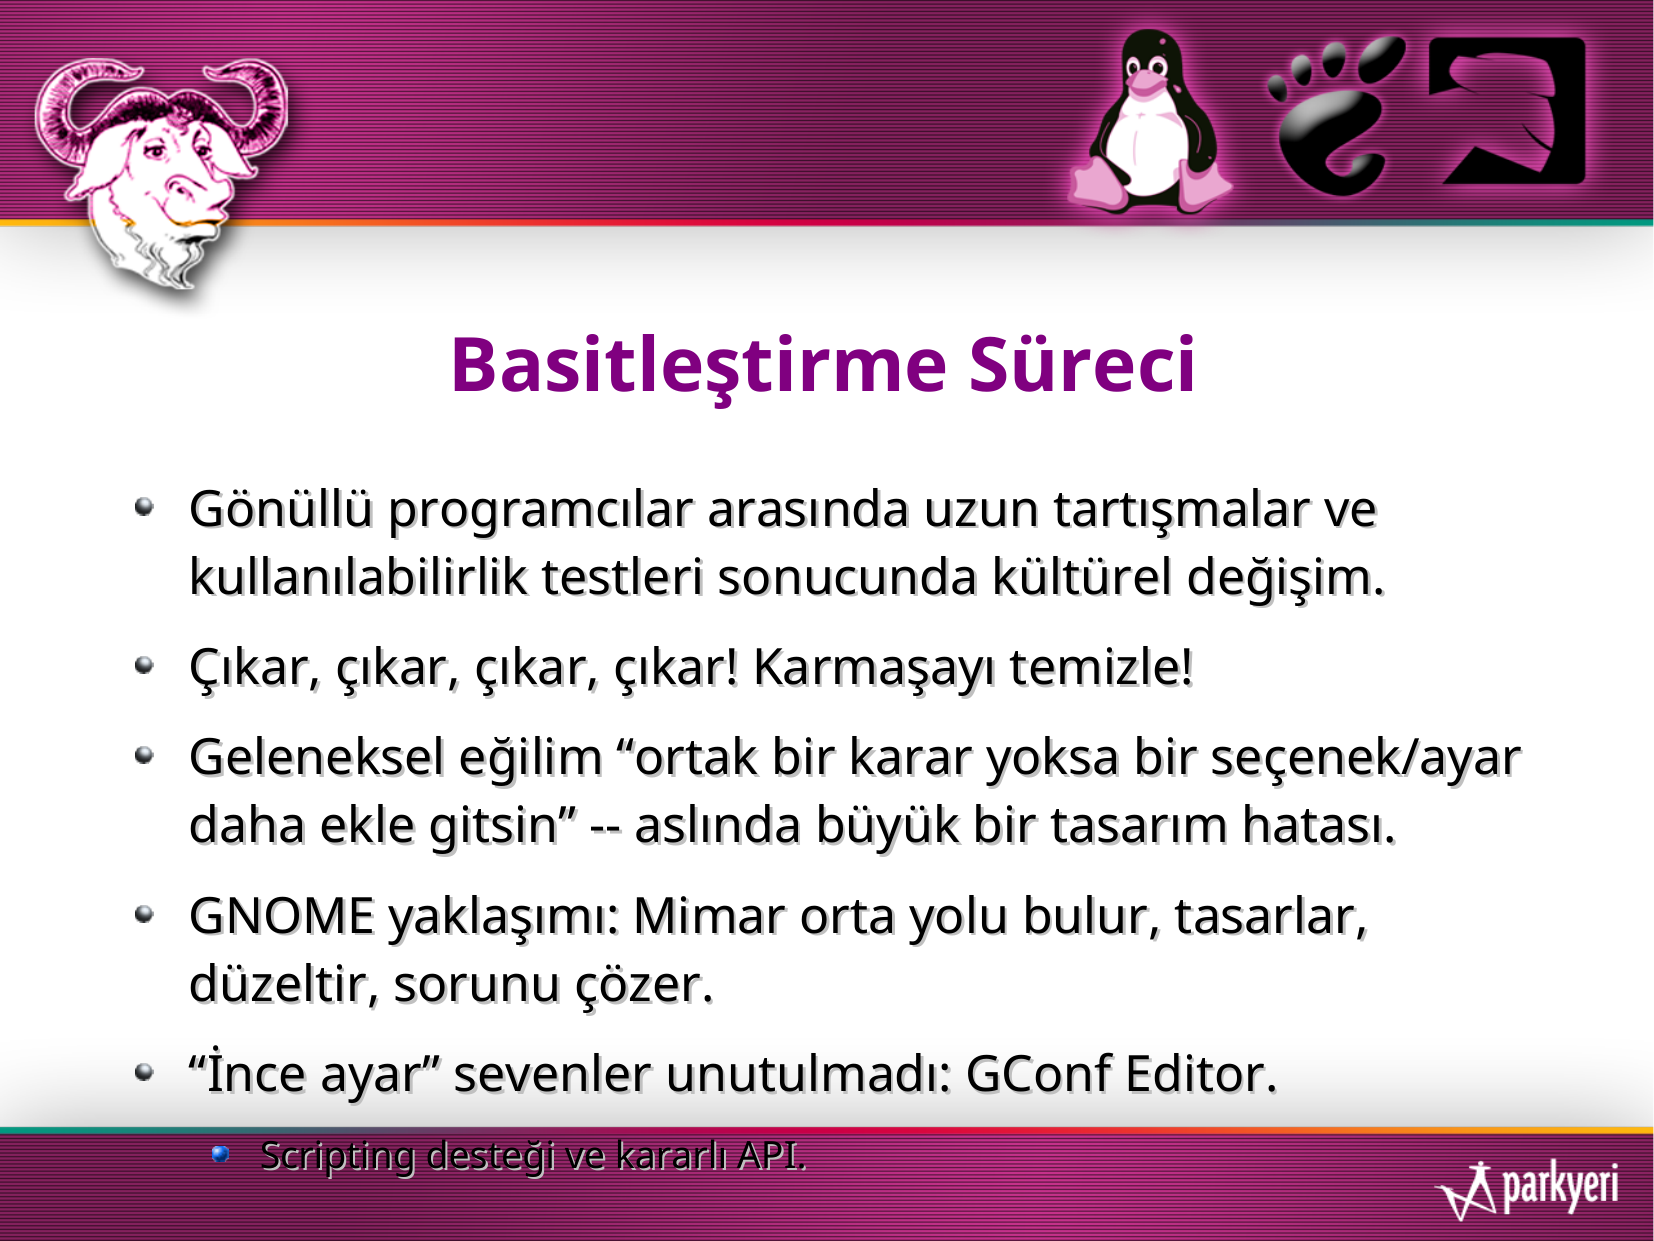

# Basitleştirme Süreci
Gönüllü programcılar arasında uzun tartışmalar ve kullanılabilirlik testleri sonucunda kültürel değişim.
Çıkar, çıkar, çıkar, çıkar! Karmaşayı temizle!
Geleneksel eğilim “ortak bir karar yoksa bir seçenek/ayar daha ekle gitsin” -- aslında büyük bir tasarım hatası.
GNOME yaklaşımı: Mimar orta yolu bulur, tasarlar, düzeltir, sorunu çözer.
“İnce ayar” sevenler unutulmadı: GConf Editor.
Scripting desteği ve kararlı API.